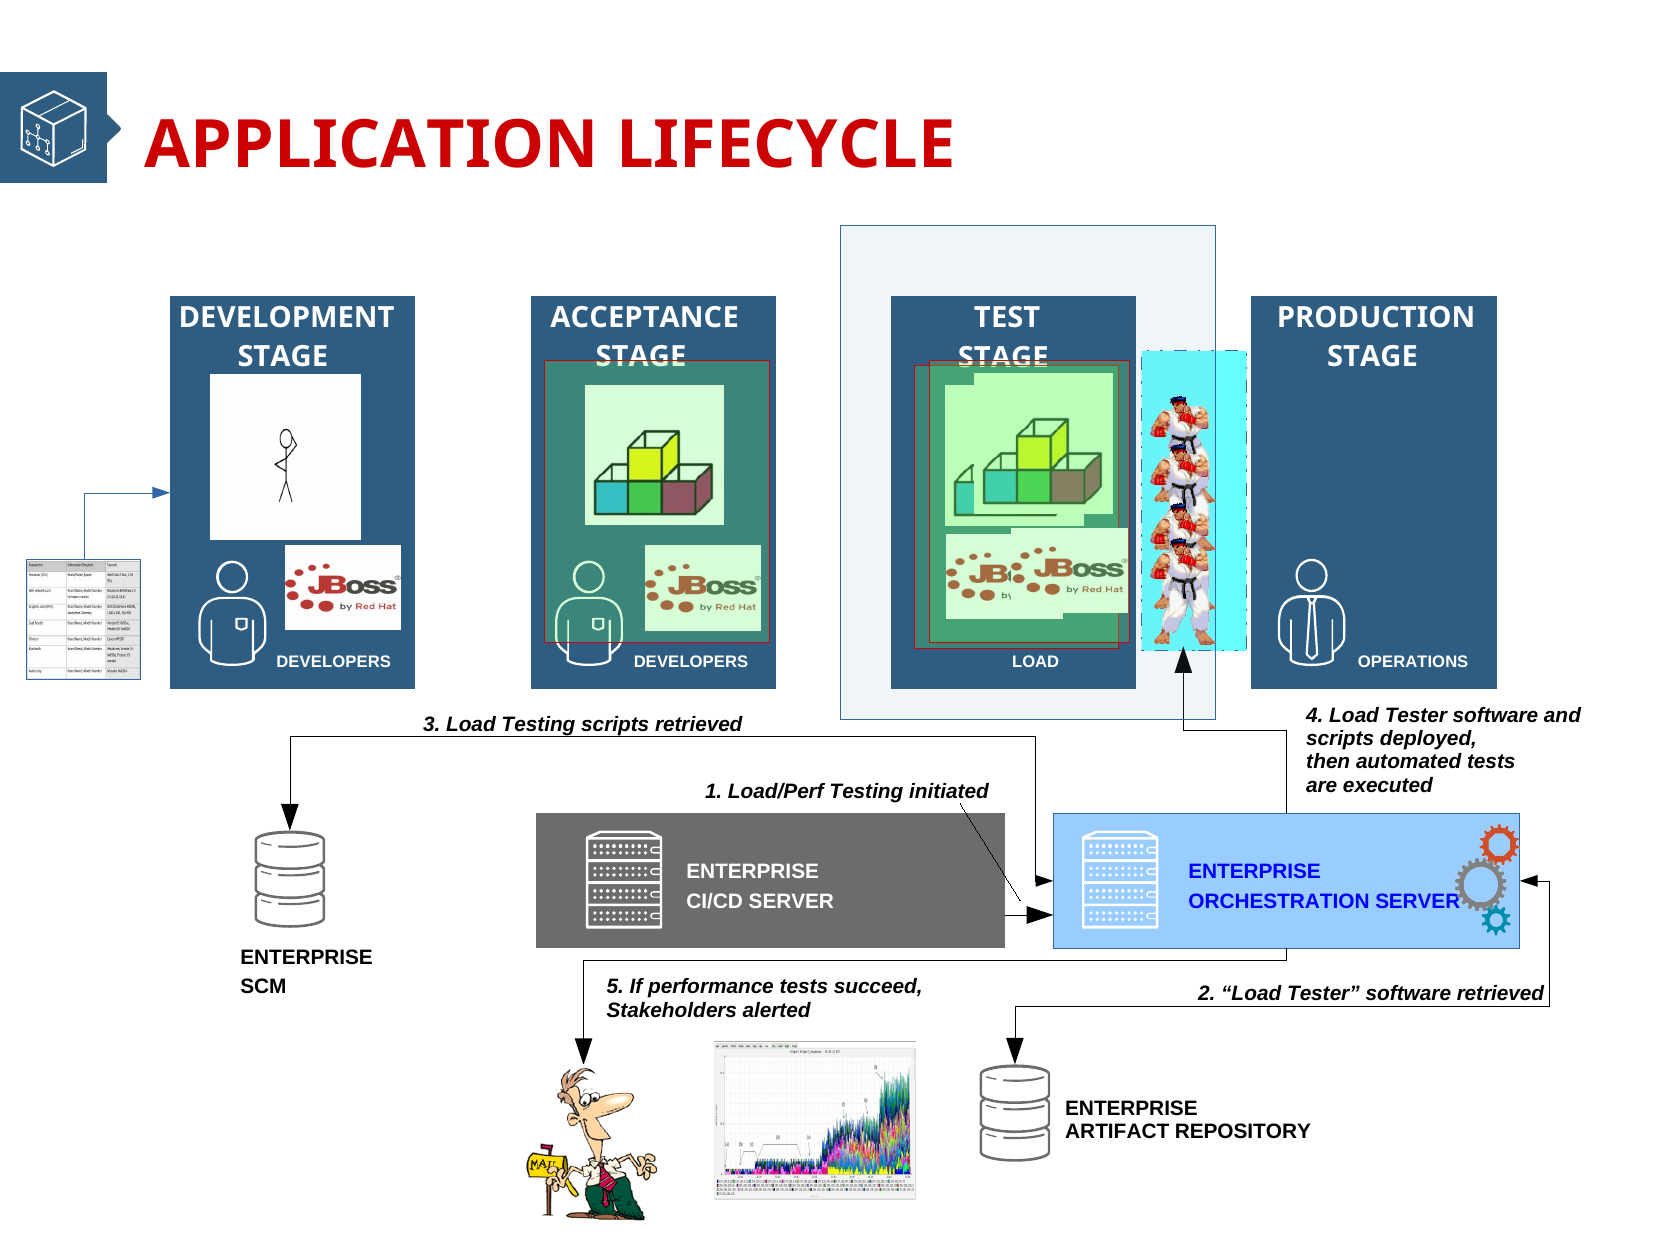

APPLICATION LIFECYCLE
DEVELOPMENT
STAGE
ACCEPTANCE
STAGE
PRODUCTION
STAGE
TEST
STAGE
DEVELOPERS
DEVELOPERS
LOAD
OPERATIONS
4. Load Tester software and
scripts deployed,
then automated tests
are executed
3. Load Testing scripts retrieved
1. Load/Perf Testing initiated
ENTERPRISE
CI/CD SERVER
ENTERPRISE
ORCHESTRATION SERVER
ENTERPRISE
SCM
5. If performance tests succeed,
Stakeholders alerted
2. “Load Tester” software retrieved
ENTERPRISE
ARTIFACT REPOSITORY